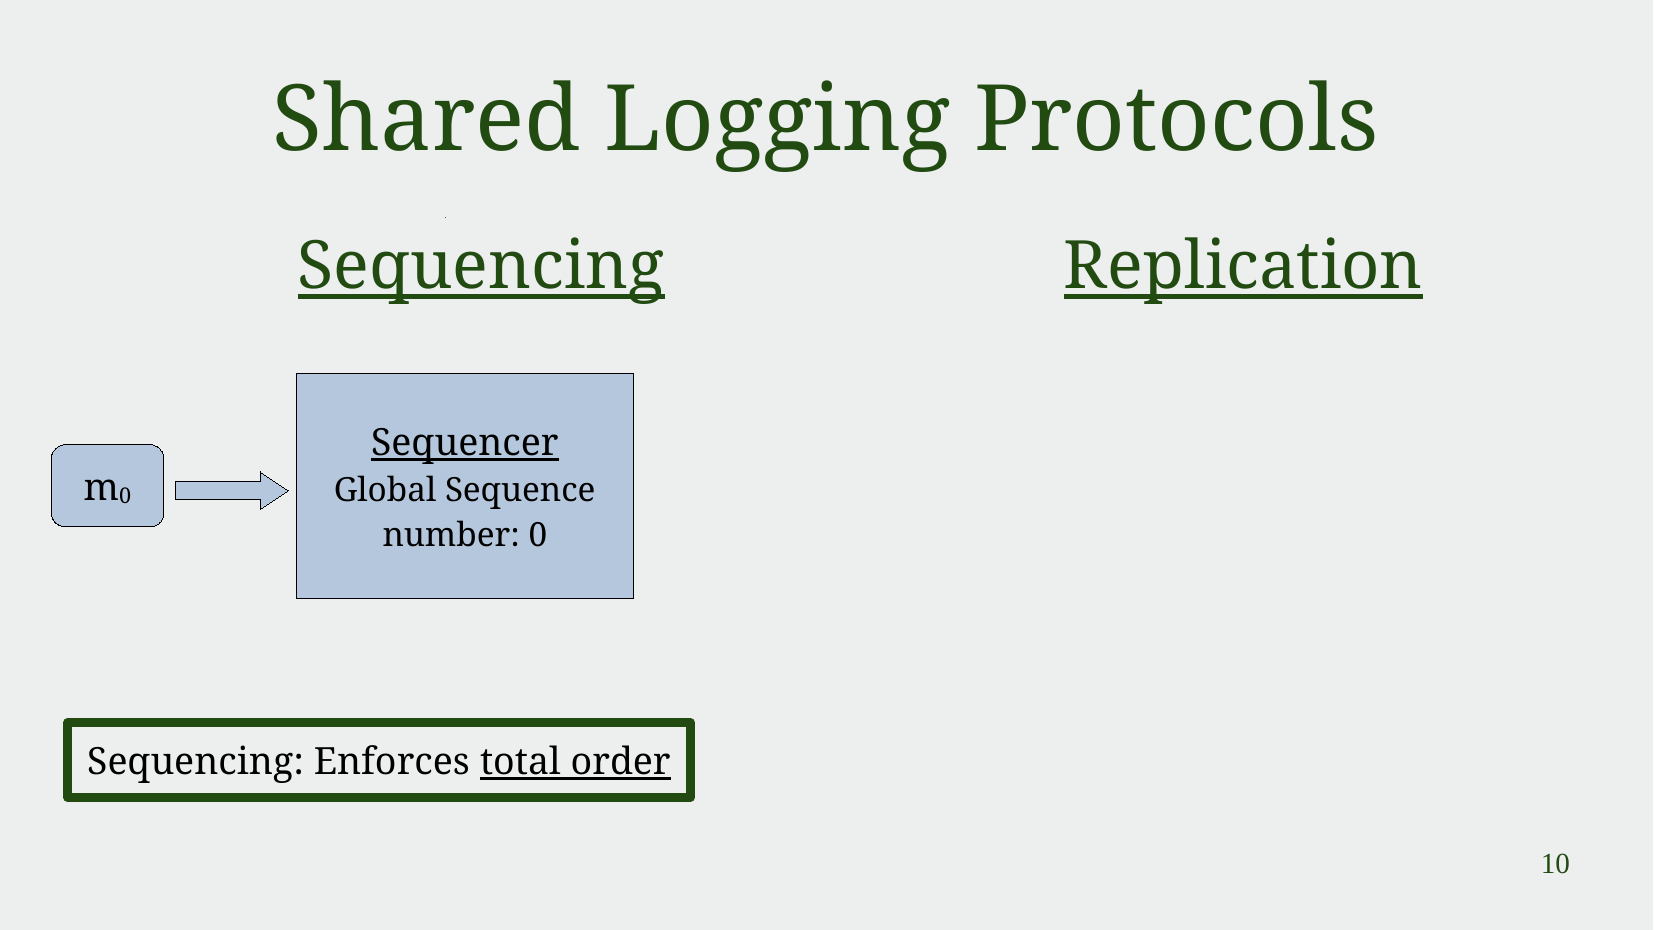

# Shared Logging Protocols
Sequencing
Replication
Sequencer
Global Sequence number: 0
m0
Sequencing: Enforces total order
10